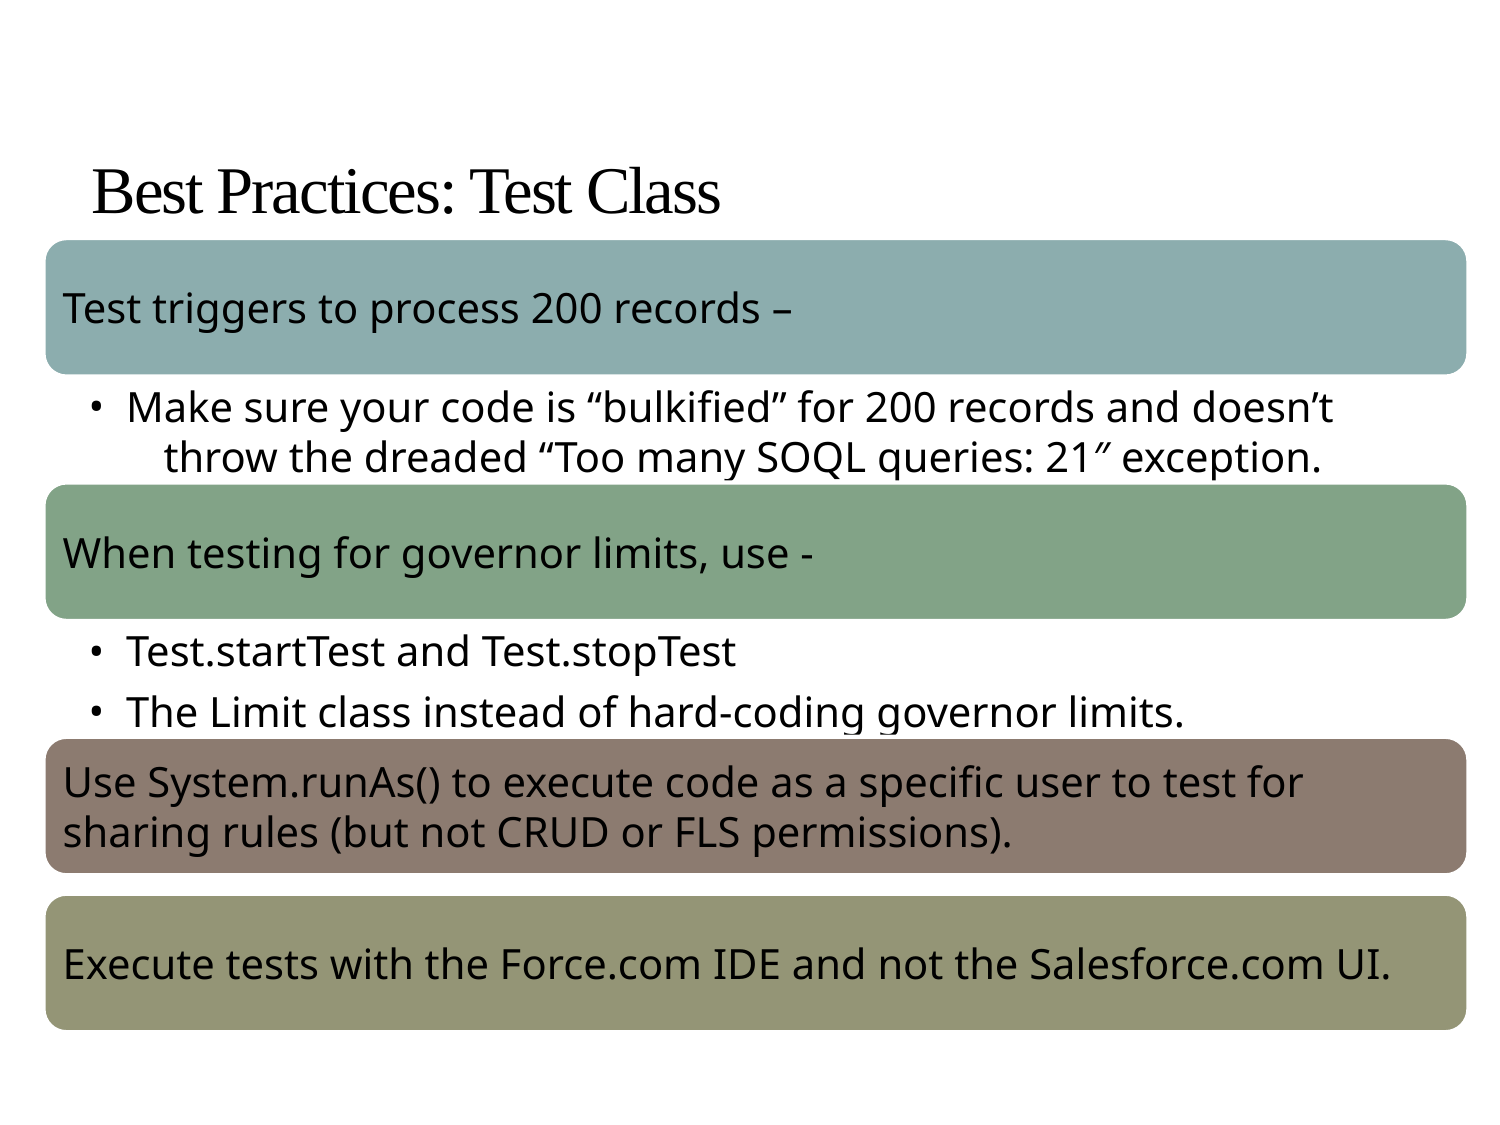

# Best Practices: Test Class
Test triggers to process 200 records –
Make sure your code is “bulkified” for 200 records and doesn’t throw the dreaded “Too many SOQL queries: 21″ exception.
When testing for governor limits, use -
Test.startTest and Test.stopTest
The Limit class instead of hard-coding governor limits.
Use System.runAs() to execute code as a specific user to test for sharing rules (but not CRUD or FLS permissions).
Execute tests with the Force.com IDE and not the Salesforce.com UI.